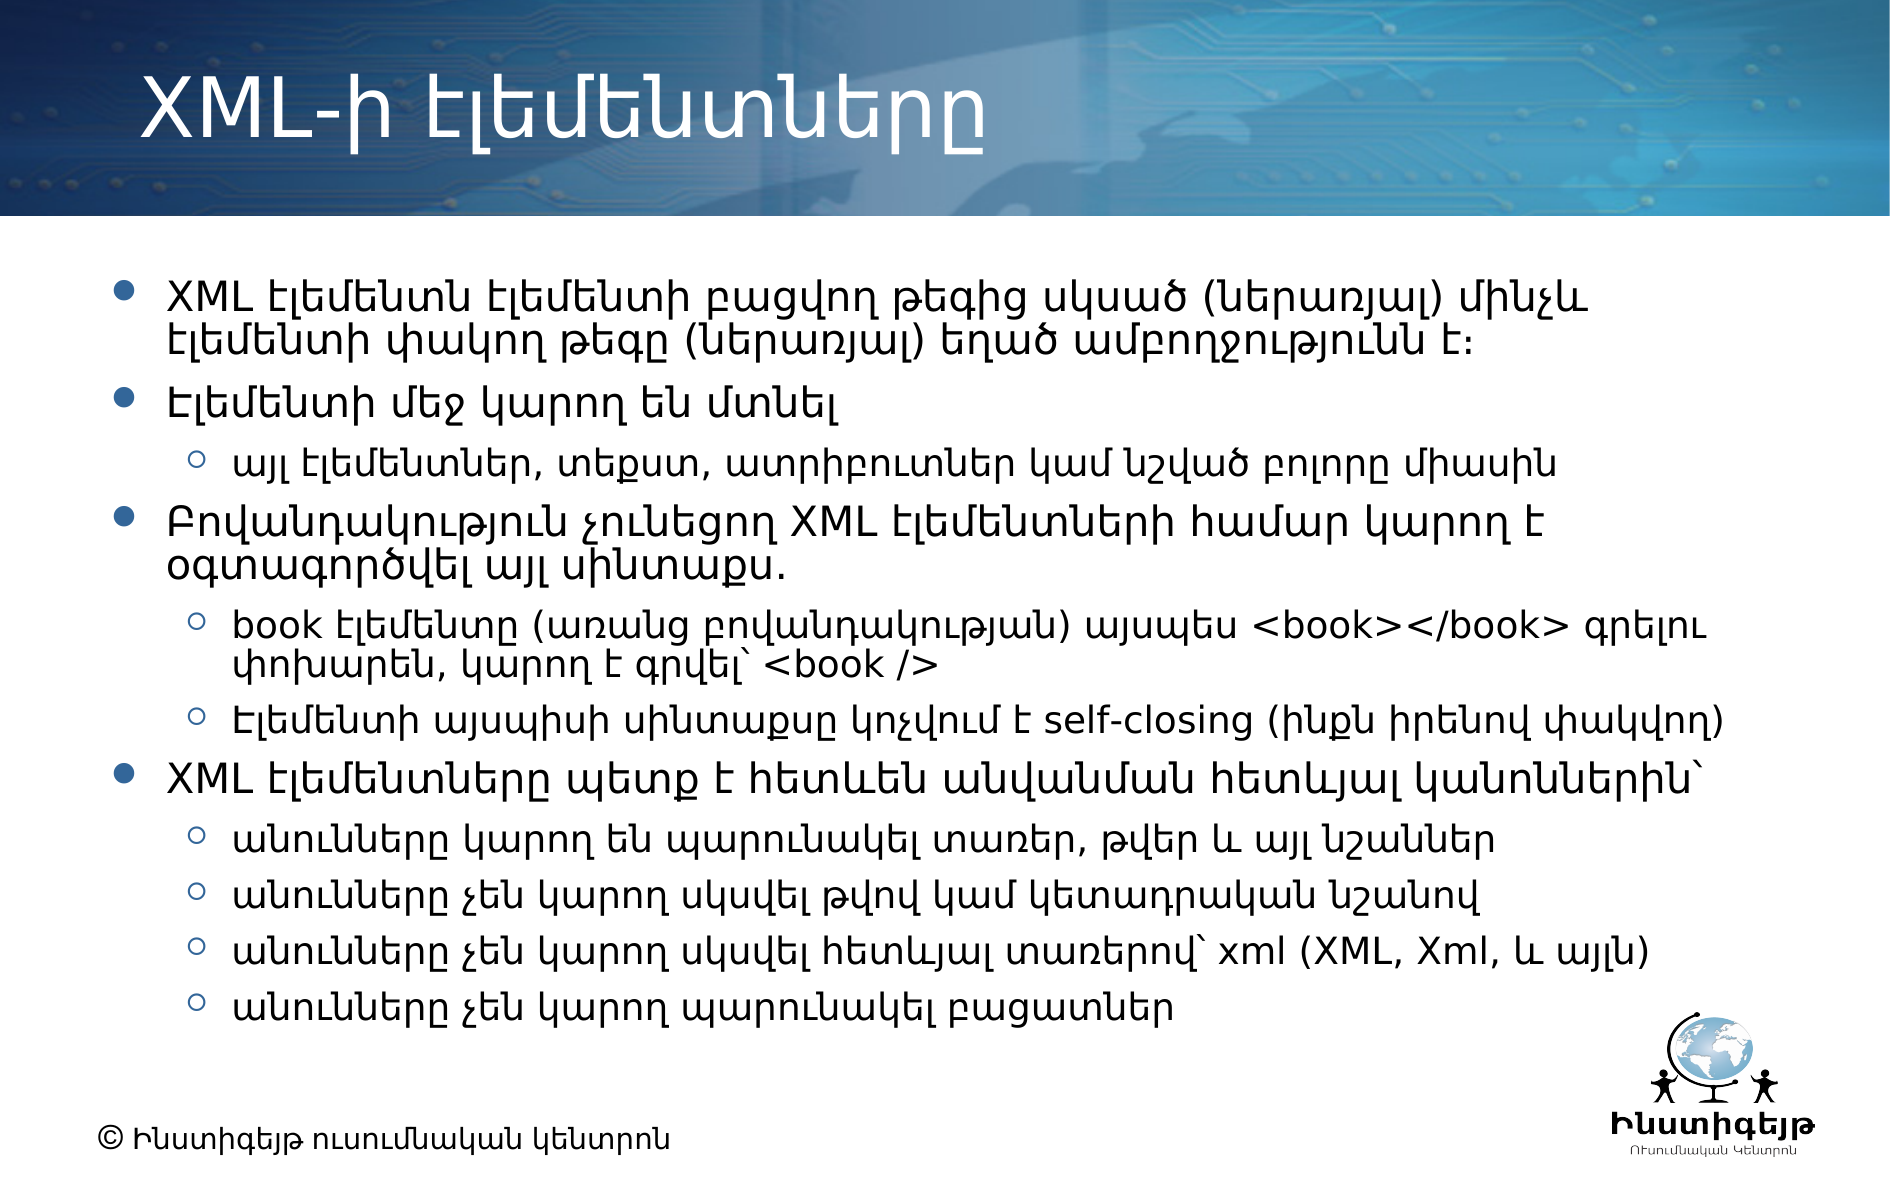

XML-ի էլեմենտները
# XML էլեմենտն էլեմենտի բացվող թեգից սկսած (ներառյալ) մինչև էլեմենտի փակող թեգը (ներառյալ) եղած ամբողջությունն է։
Էլեմենտի մեջ կարող են մտնել
այլ էլեմենտներ, տեքստ, ատրիբուտներ կամ նշված բոլորը միասին
Բովանդակություն չունեցող XML էլեմենտների համար կարող է օգտագործվել այլ սինտաքս․
book էլեմենտը (առանց բովանդակության) այսպես <book></book> գրելու փոխարեն, կարող է գրվել՝ <book />
Էլեմենտի այսպիսի սինտաքսը կոչվում է self-closing (ինքն իրենով փակվող)
XML էլեմենտները պետք է հետևեն անվանման հետևյալ կանոններին՝
անունները կարող են պարունակել տառեր, թվեր և այլ նշաններ
անունները չեն կարող սկսվել թվով կամ կետադրական նշանով
անունները չեն կարող սկսվել հետևյալ տառերով՝ xml (XML, Xml, և այլն)
անունները չեն կարող պարունակել բացատներ